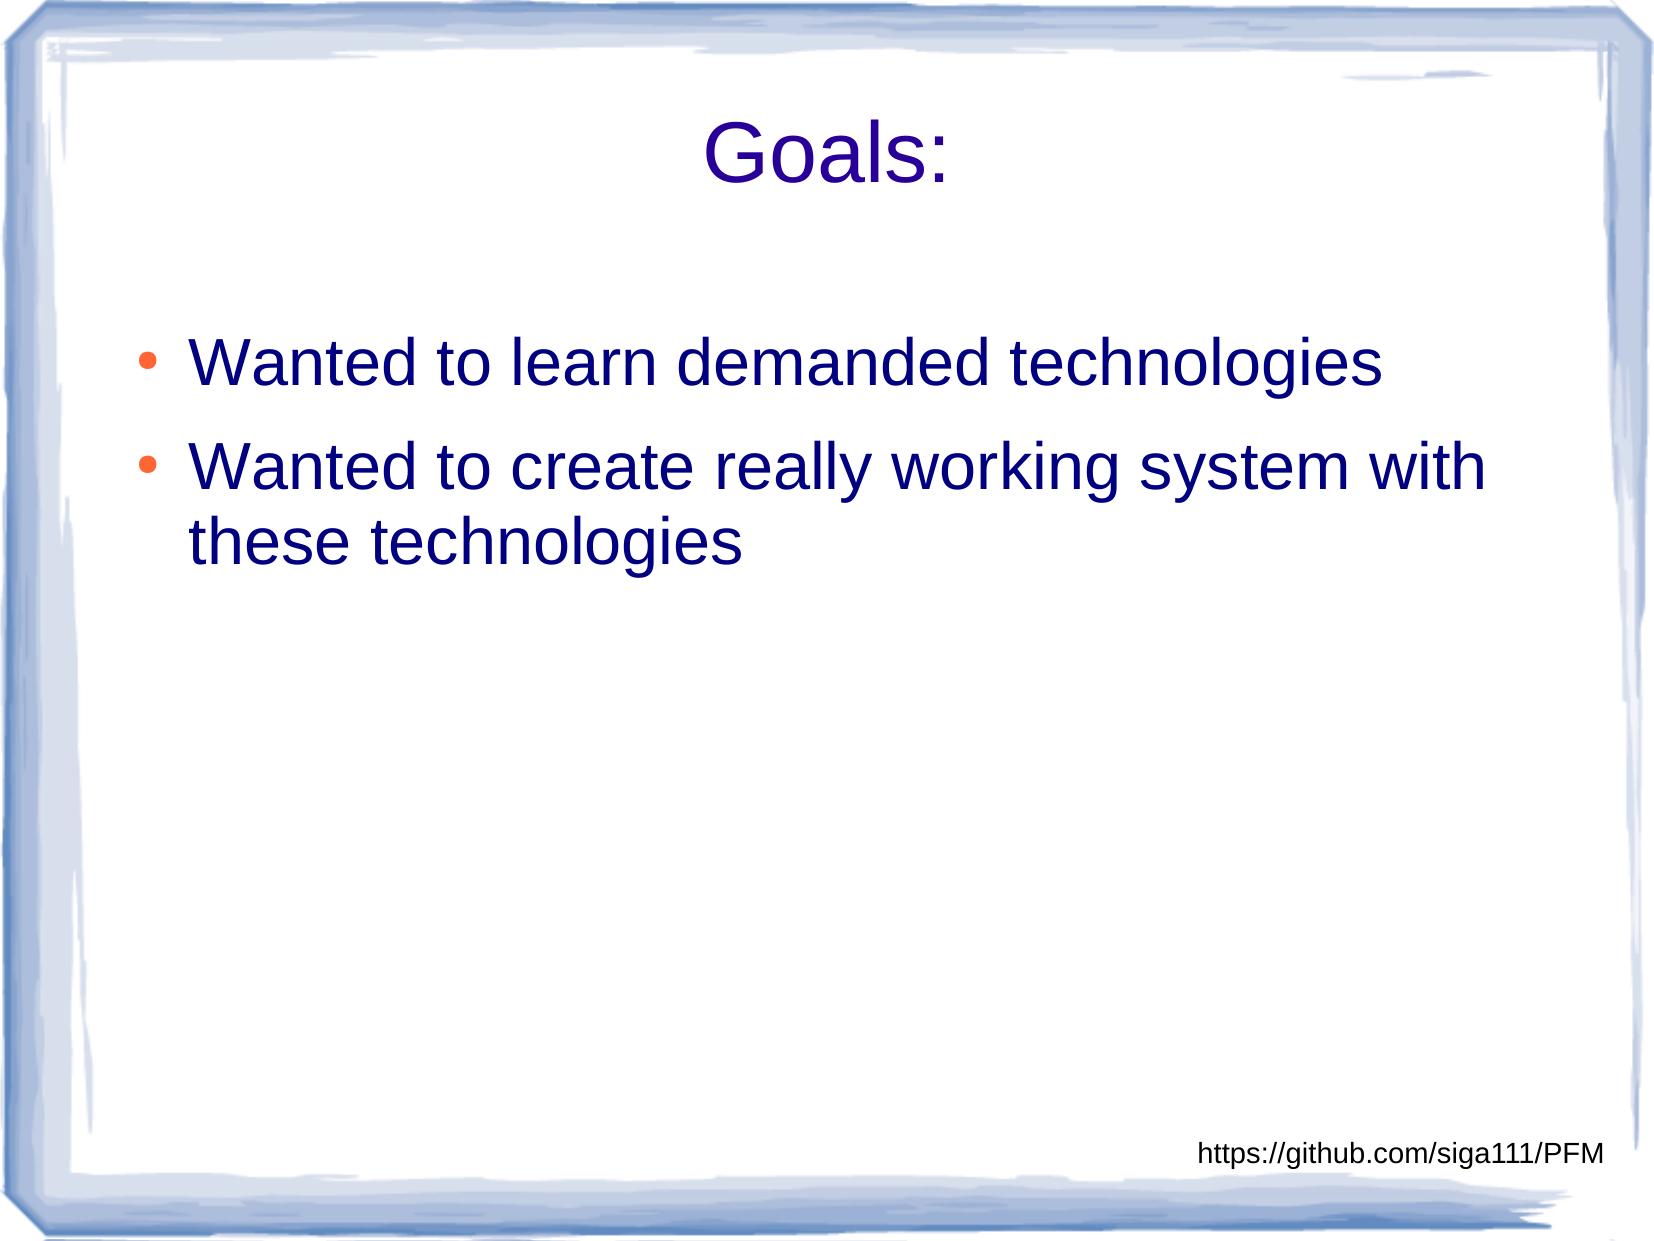

# Goals:
Wanted to learn demanded technologies
Wanted to create really working system with these technologies